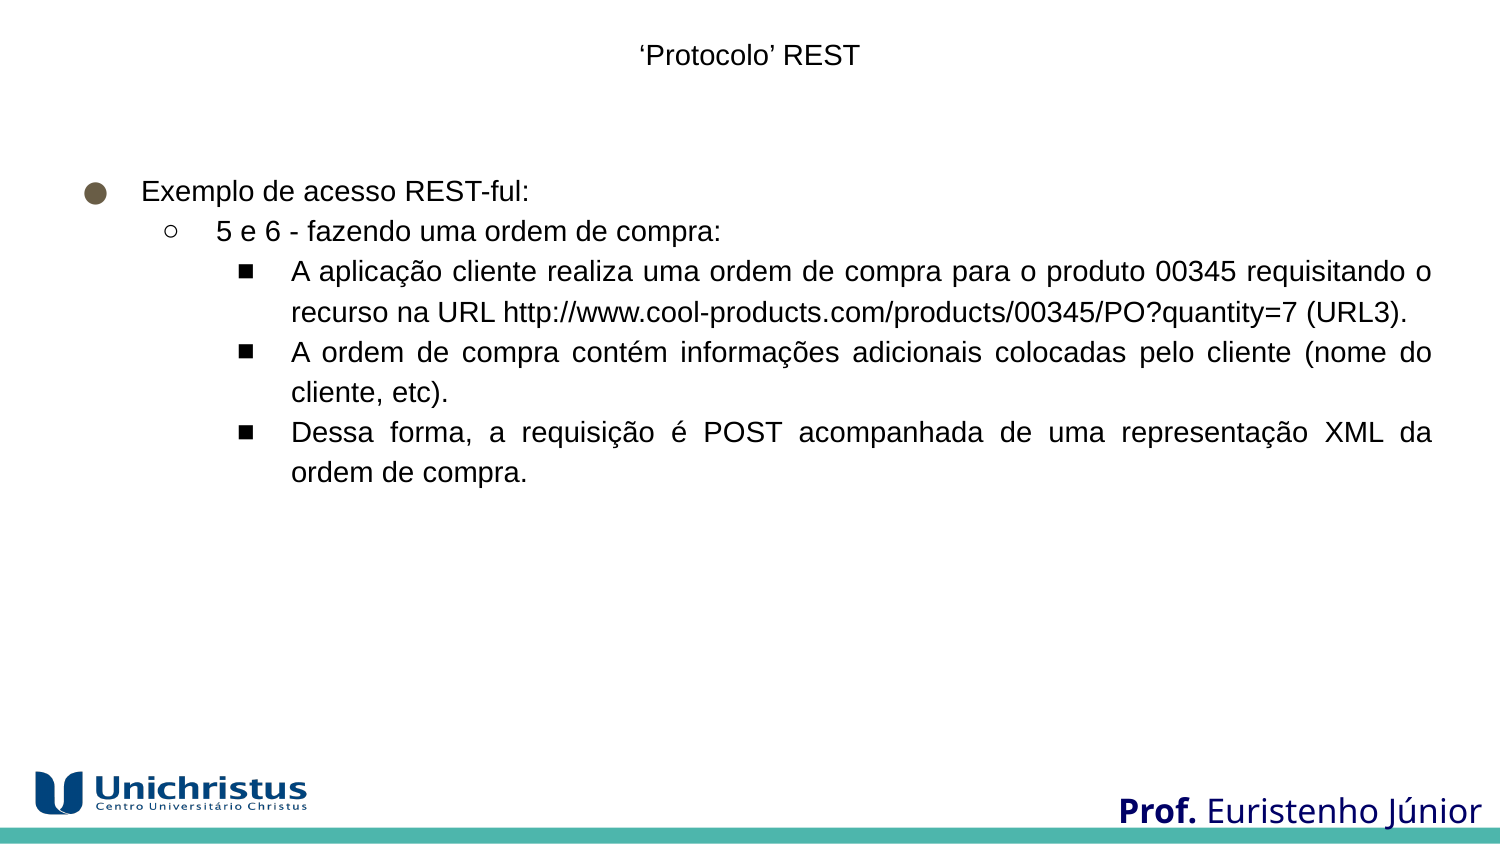

‘Protocolo’ REST
# Exemplo de acesso REST-ful:
5 e 6 - fazendo uma ordem de compra:
A aplicação cliente realiza uma ordem de compra para o produto 00345 requisitando o recurso na URL http://www.cool-products.com/products/00345/PO?quantity=7 (URL3).
A ordem de compra contém informações adicionais colocadas pelo cliente (nome do cliente, etc).
Dessa forma, a requisição é POST acompanhada de uma representação XML da ordem de compra.
Prof. Euristenho Júnior